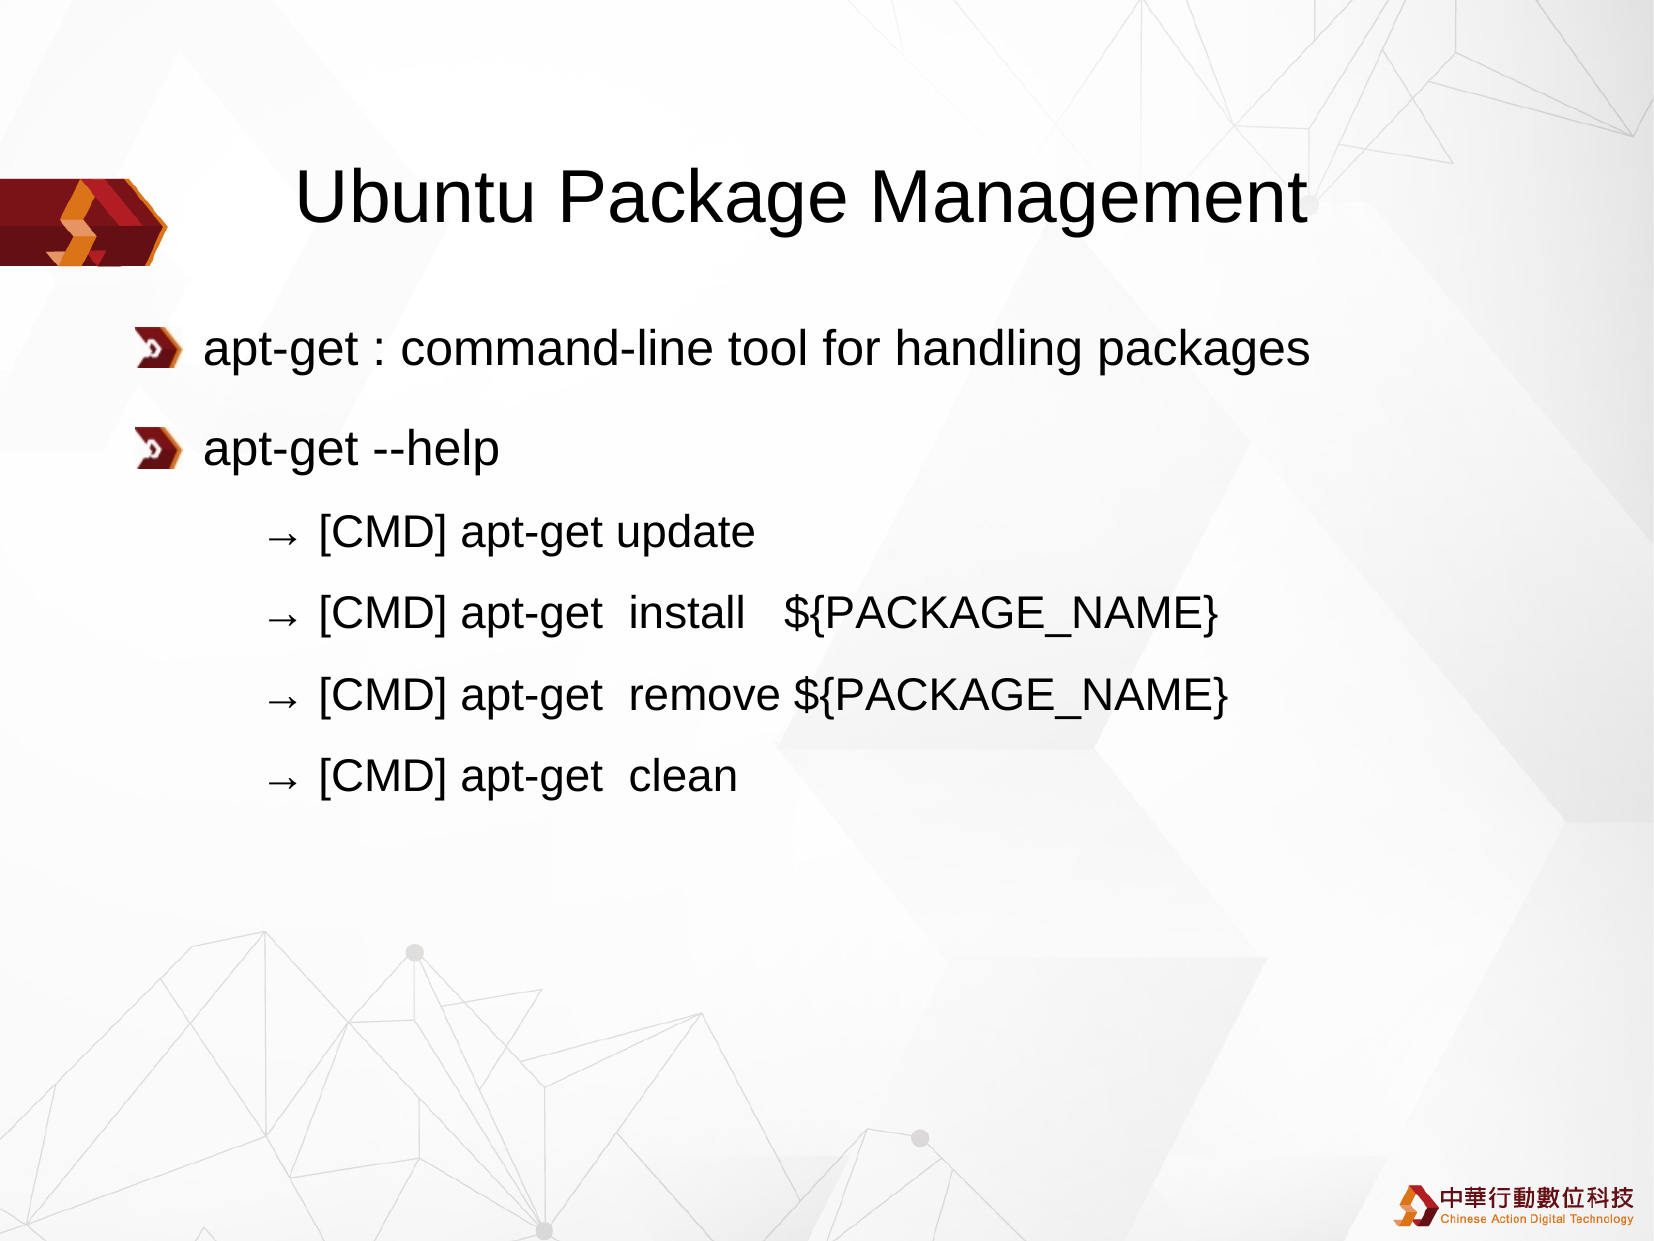

# Ubuntu Package Management
 apt-get : command-line tool for handling packages
 apt-get --help
→ [CMD] apt-get update
→ [CMD] apt-get install ${PACKAGE_NAME}
→ [CMD] apt-get remove ${PACKAGE_NAME}
→ [CMD] apt-get clean